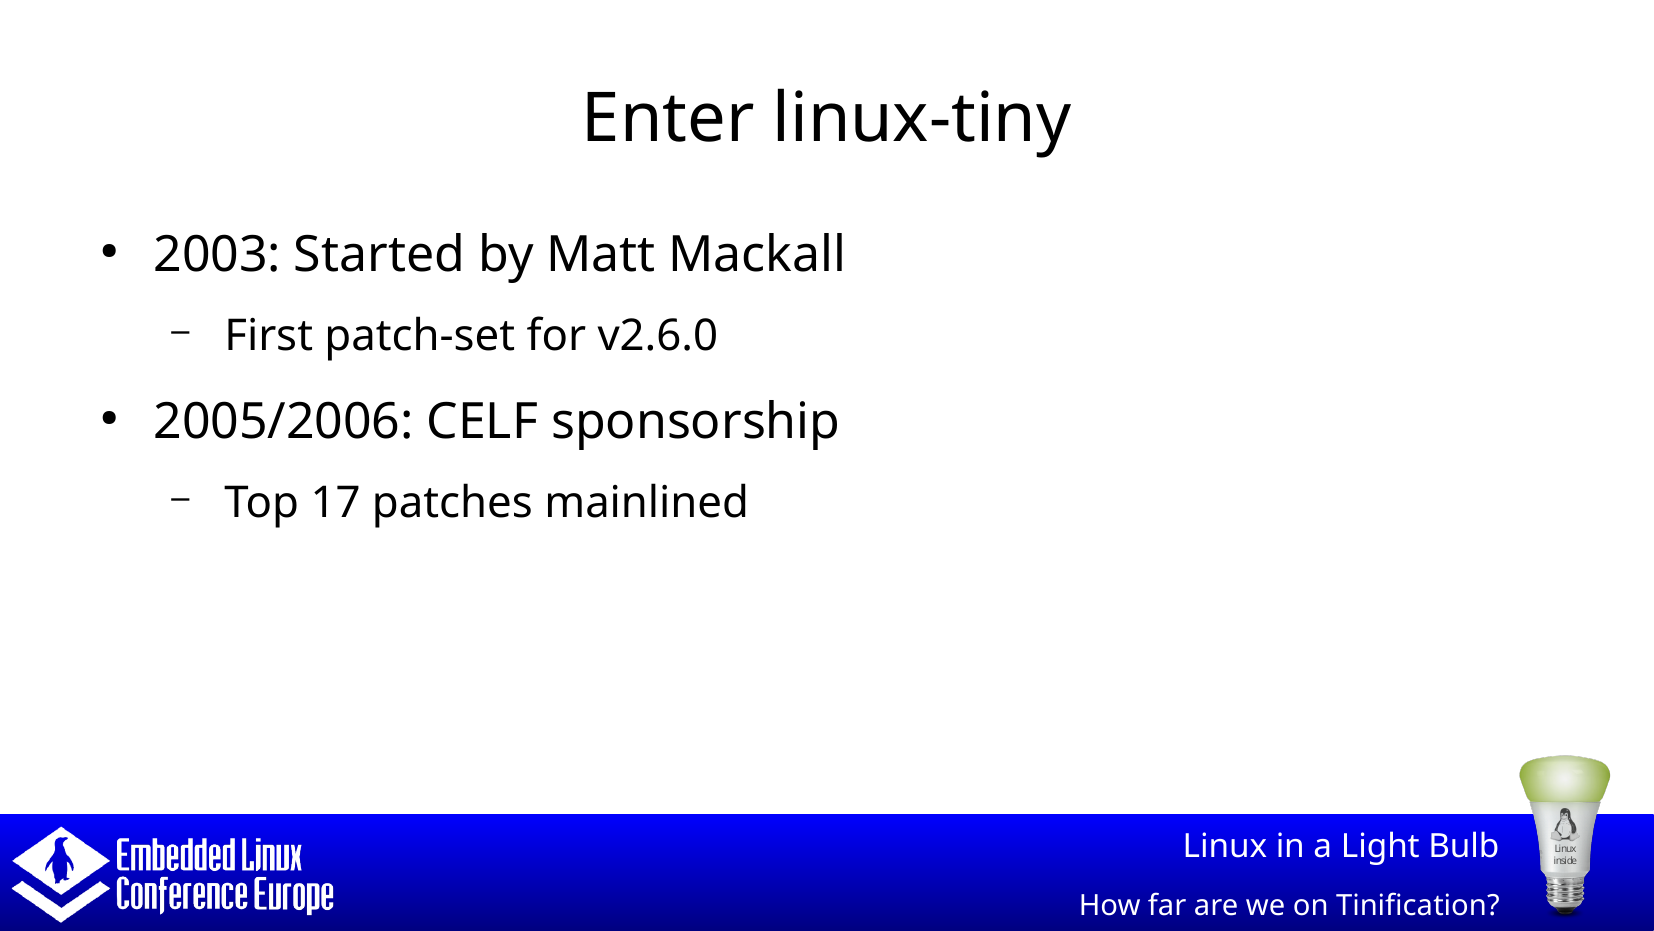

# Enter linux-tiny
2003: Started by Matt Mackall
First patch-set for v2.6.0
2005/2006: CELF sponsorship
Top 17 patches mainlined
Linux in a Light Bulb